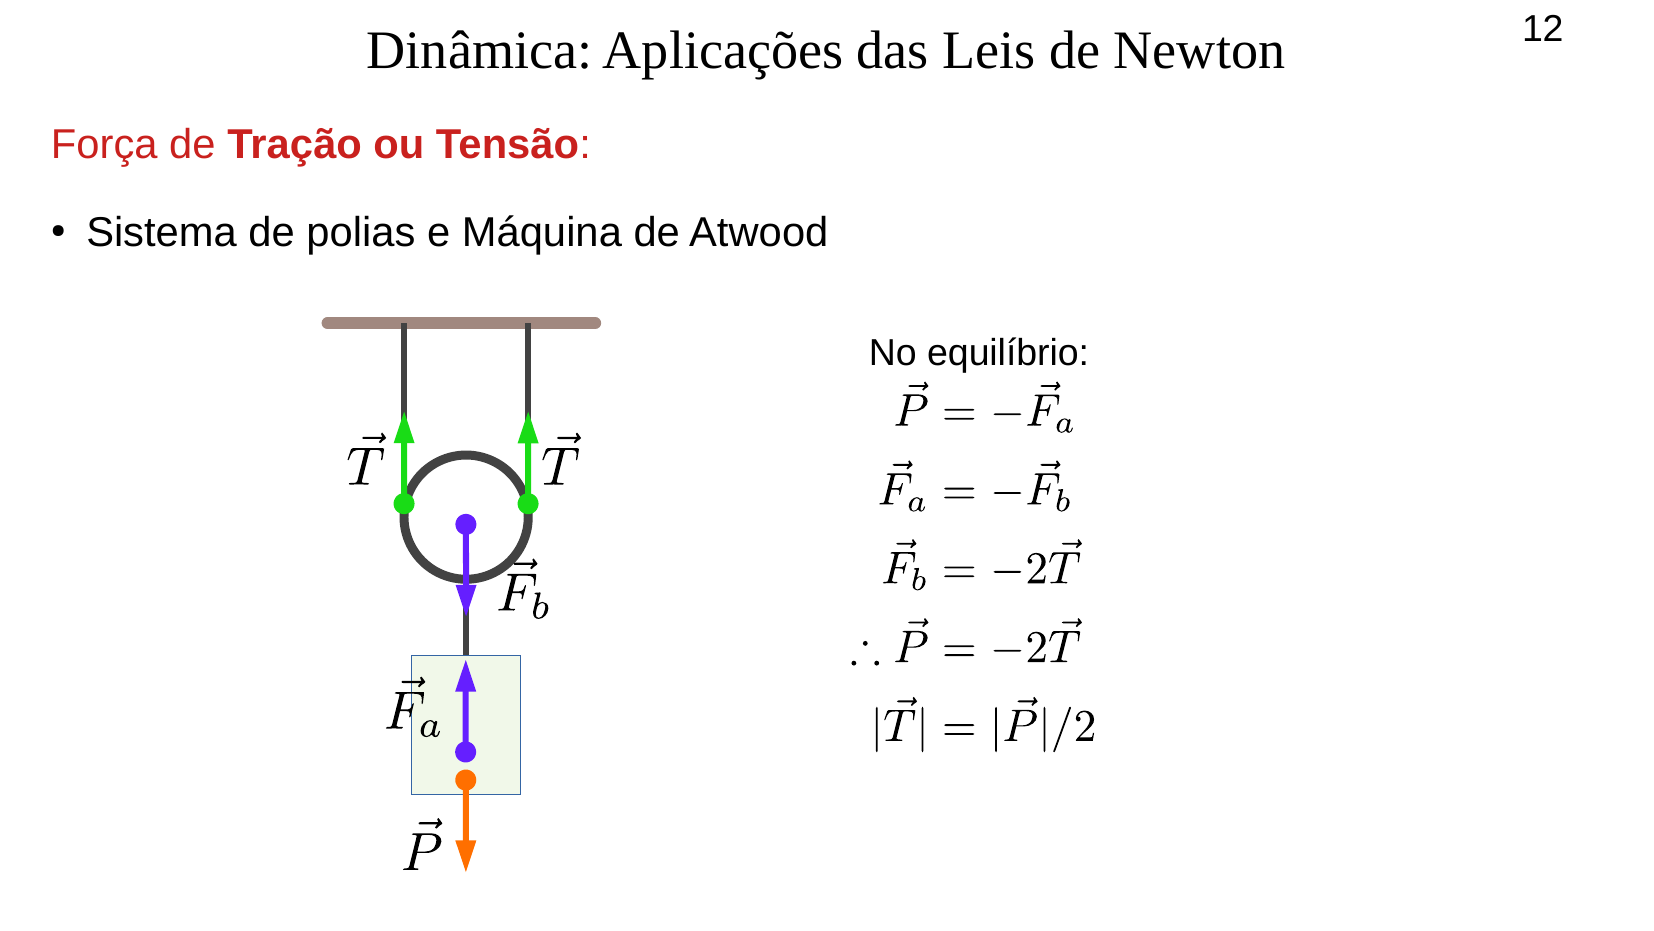

Dinâmica: Aplicações das Leis de Newton
Força de Tração ou Tensão:
Sistema de polias e Máquina de Atwood
No equilíbrio: